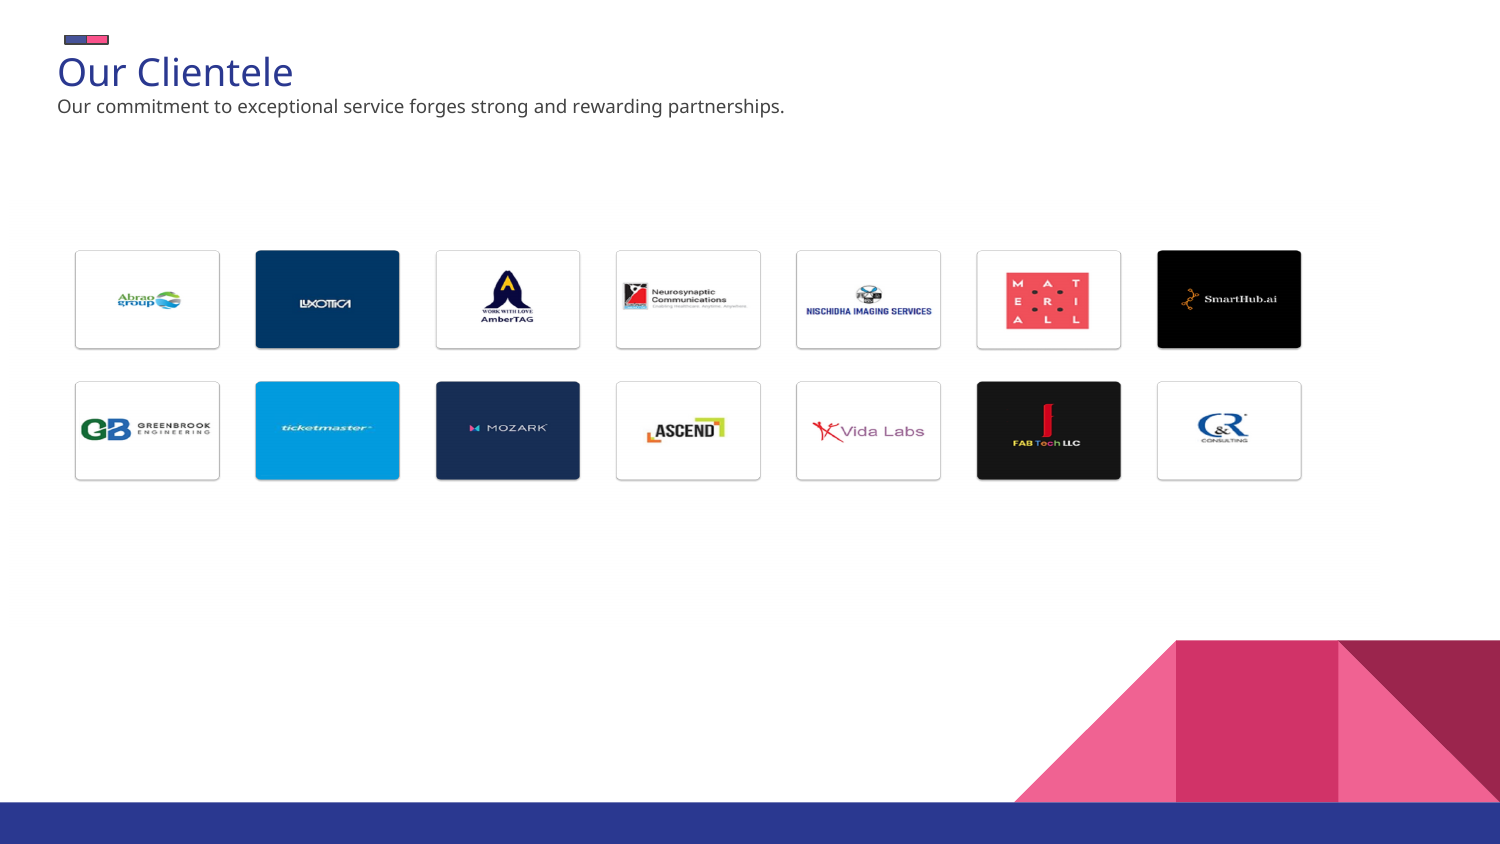

# Our Clientele
Our commitment to exceptional service forges strong and rewarding partnerships.